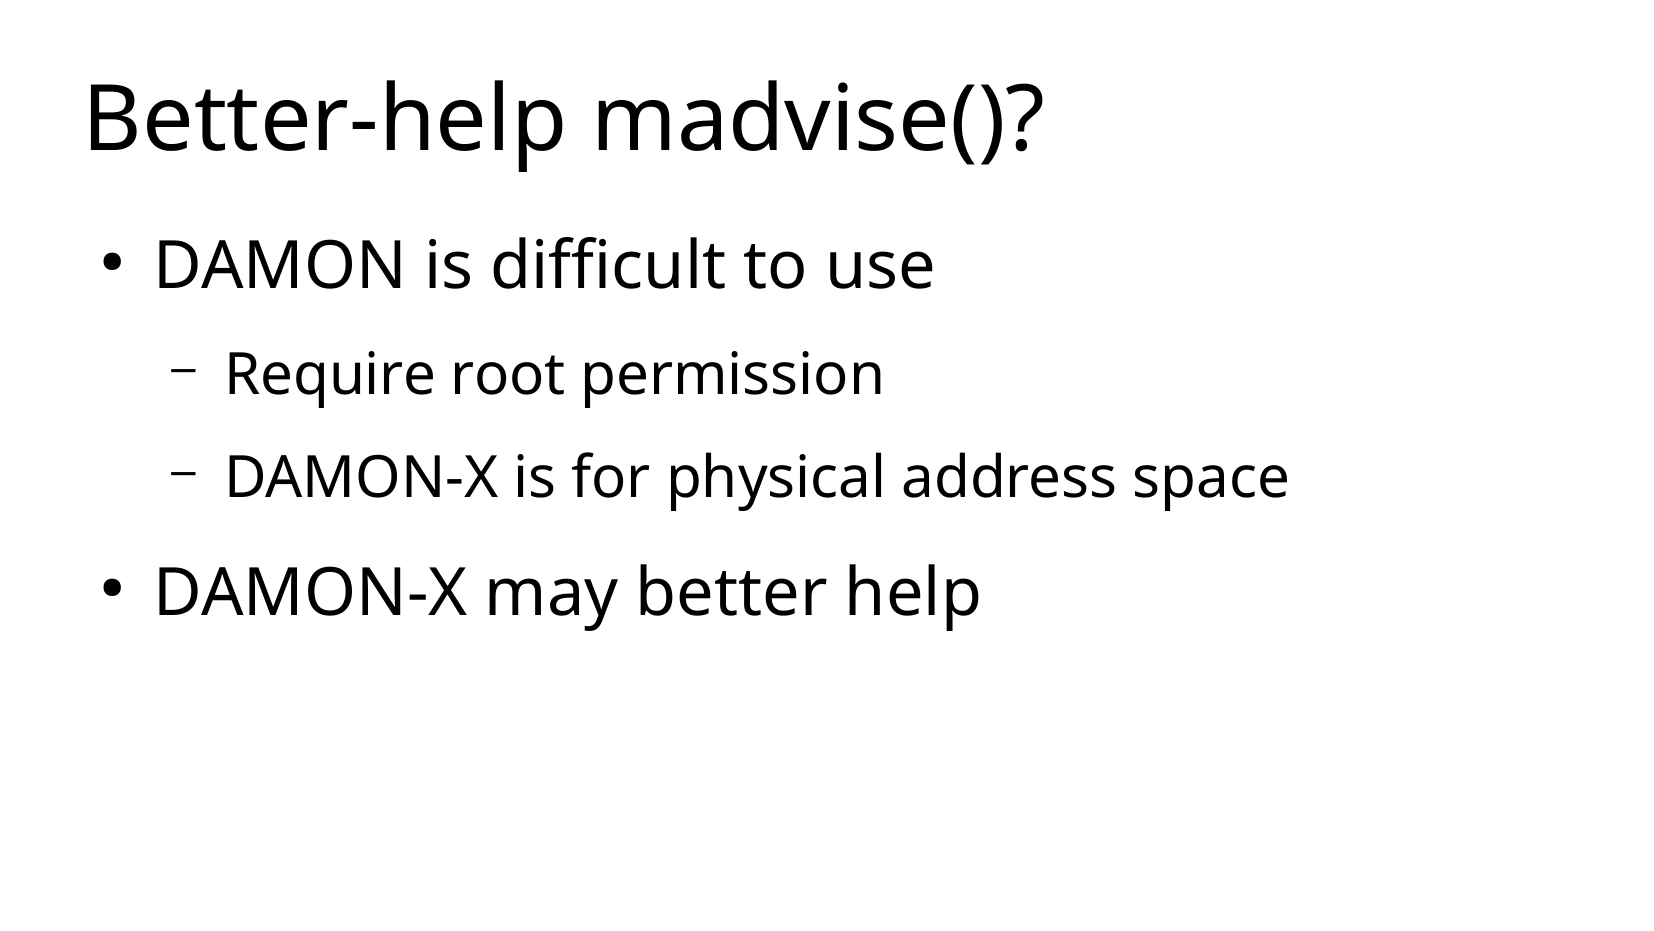

# Better-help madvise()?
DAMON is difficult to use
Require root permission
DAMON-X is for physical address space
DAMON-X may better help